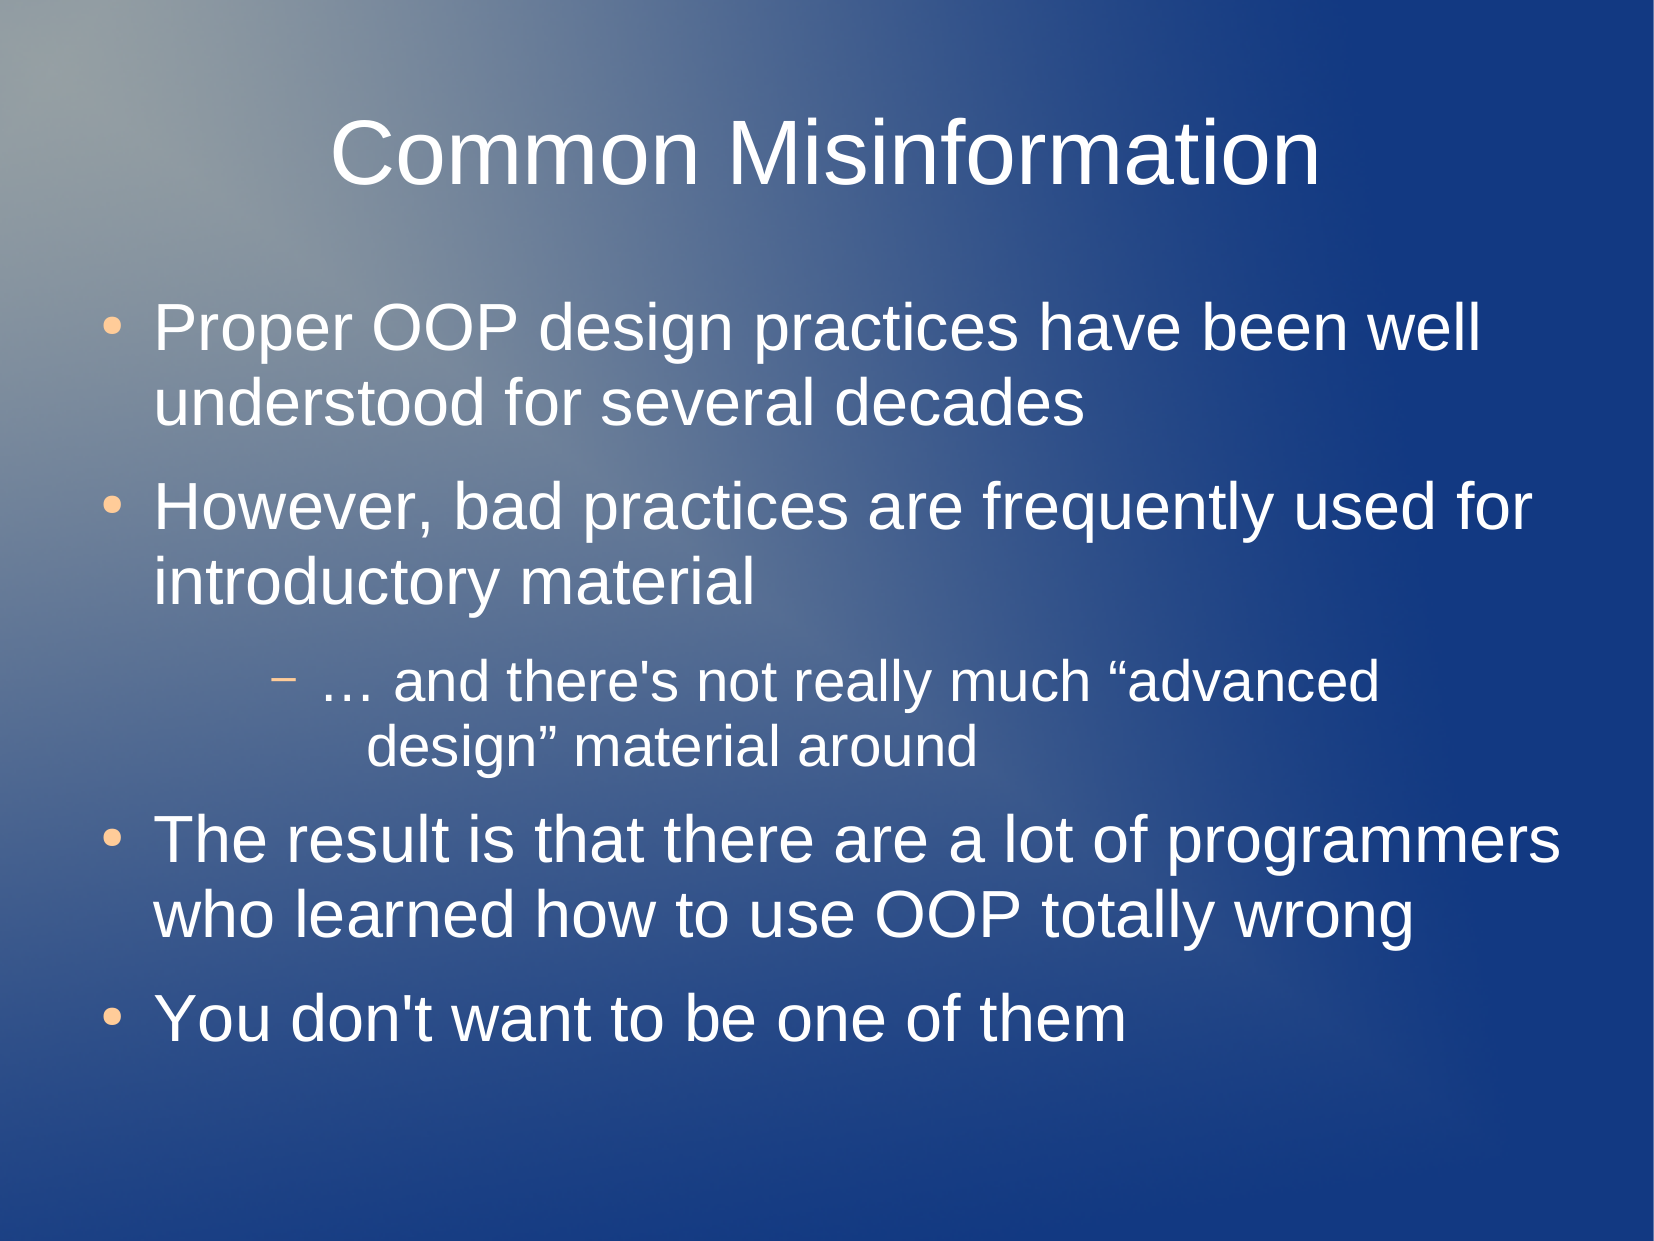

# Common Misinformation
Proper OOP design practices have been well understood for several decades
However, bad practices are frequently used for introductory material
… and there's not really much “advanced design” material around
The result is that there are a lot of programmers who learned how to use OOP totally wrong
You don't want to be one of them